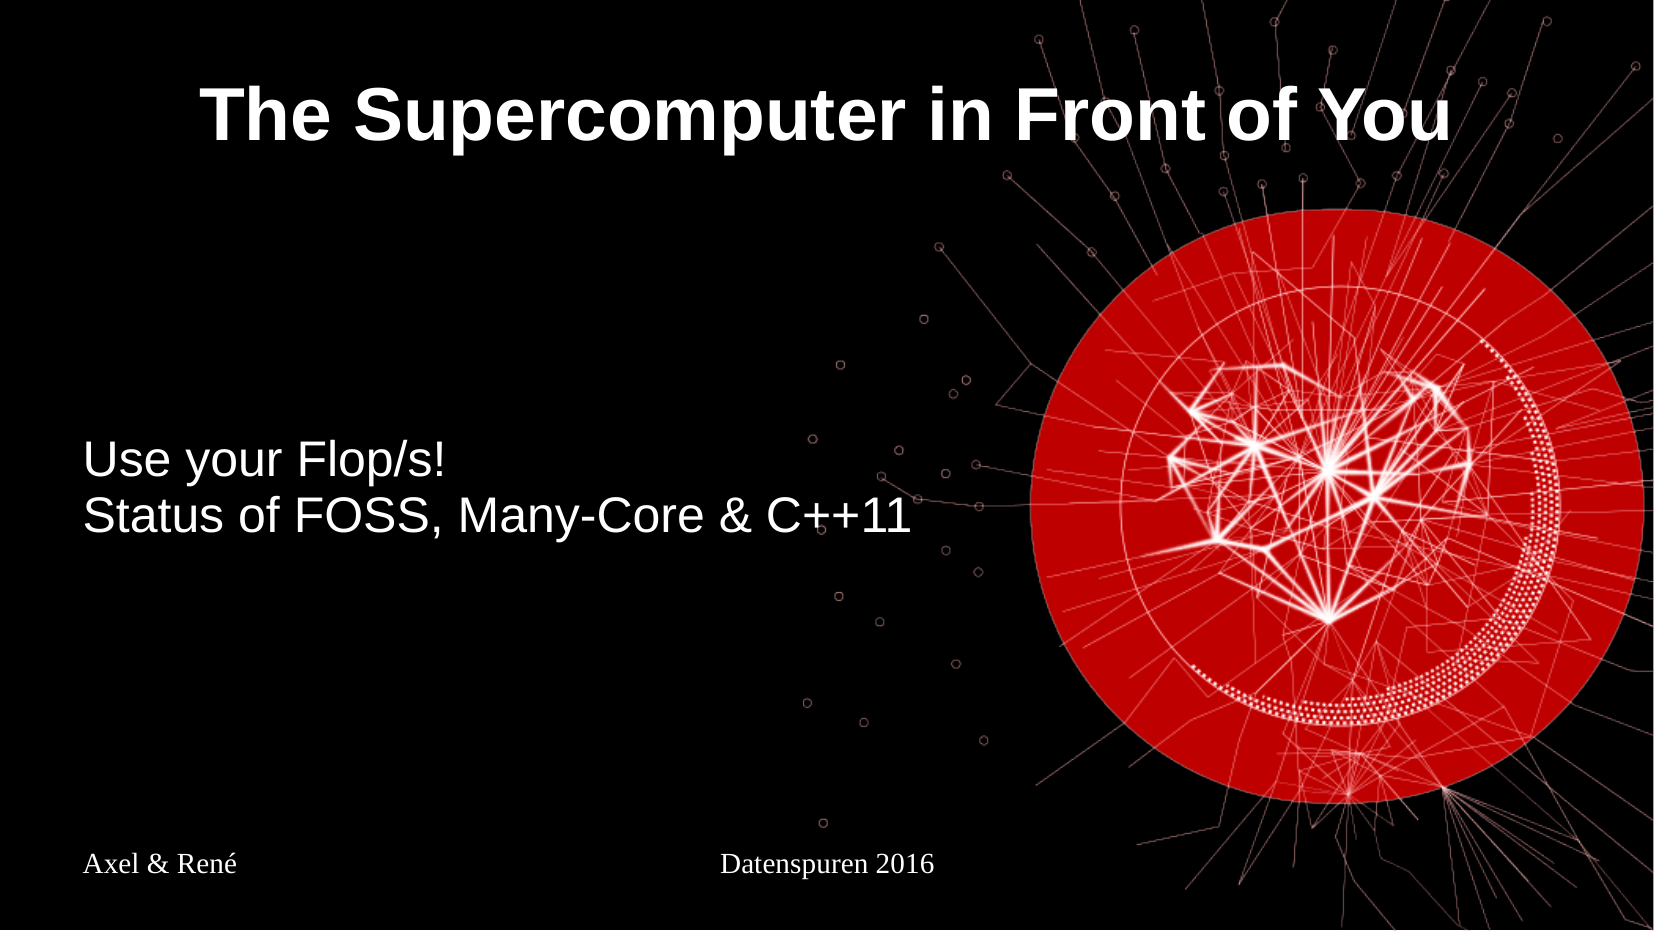

# The Supercomputer in Front of You
Use your Flop/s!
Status of FOSS, Many-Core & C++11